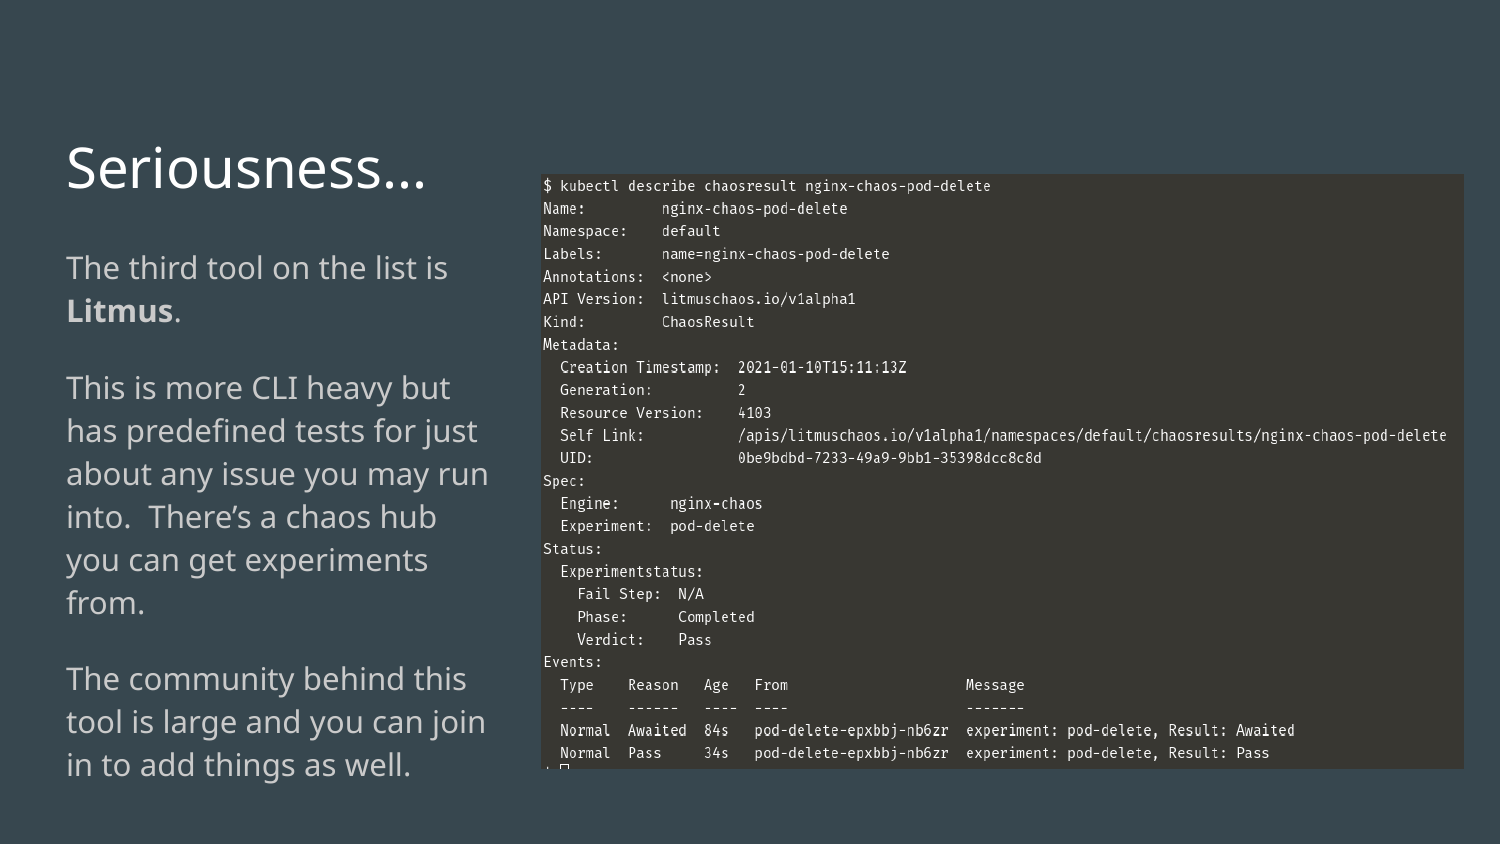

# Seriousness...
The third tool on the list is Litmus.
This is more CLI heavy but has predefined tests for just about any issue you may run into. There’s a chaos hub you can get experiments from.
The community behind this tool is large and you can join in to add things as well.